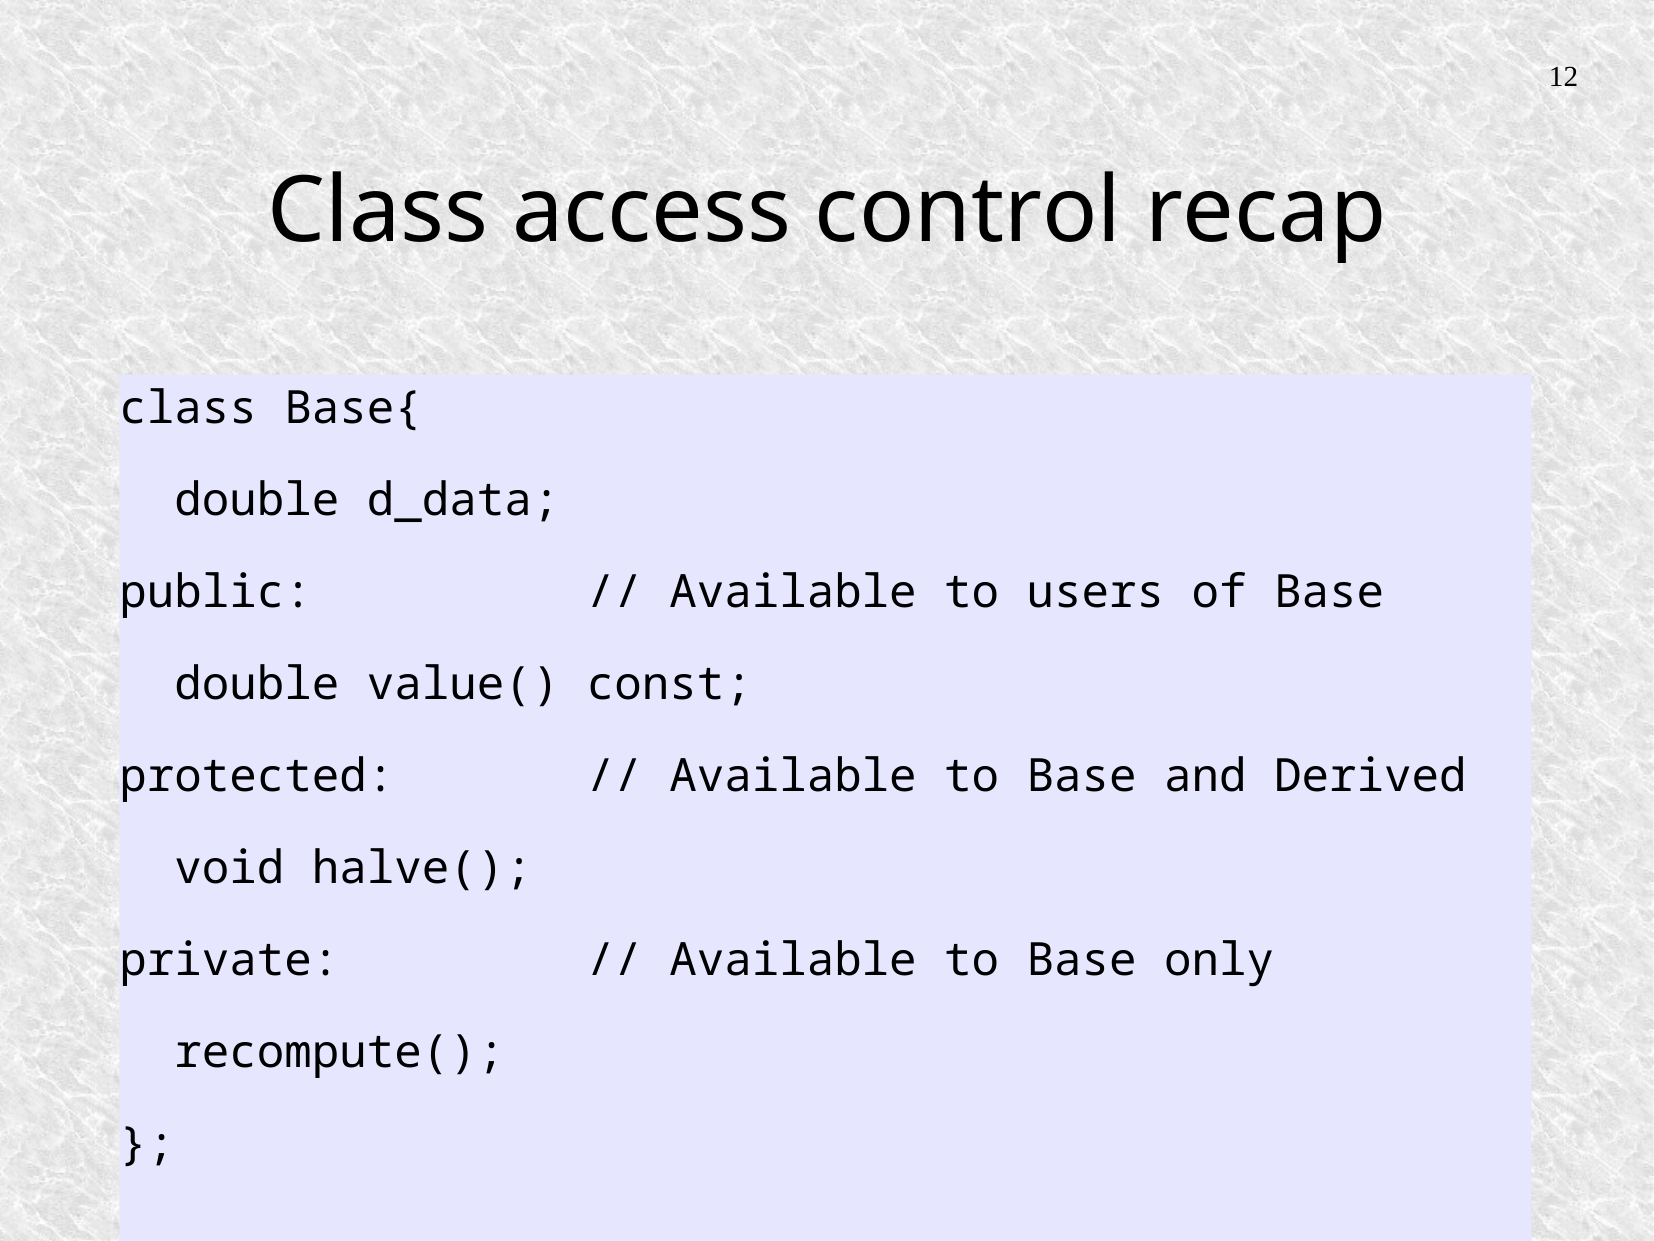

12
# Class access control recap
class Base{
 double d_data;
public: // Available to users of Base
 double value() const;
protected: // Available to Base and Derived
 void halve();
private: // Available to Base only
 recompute();
};